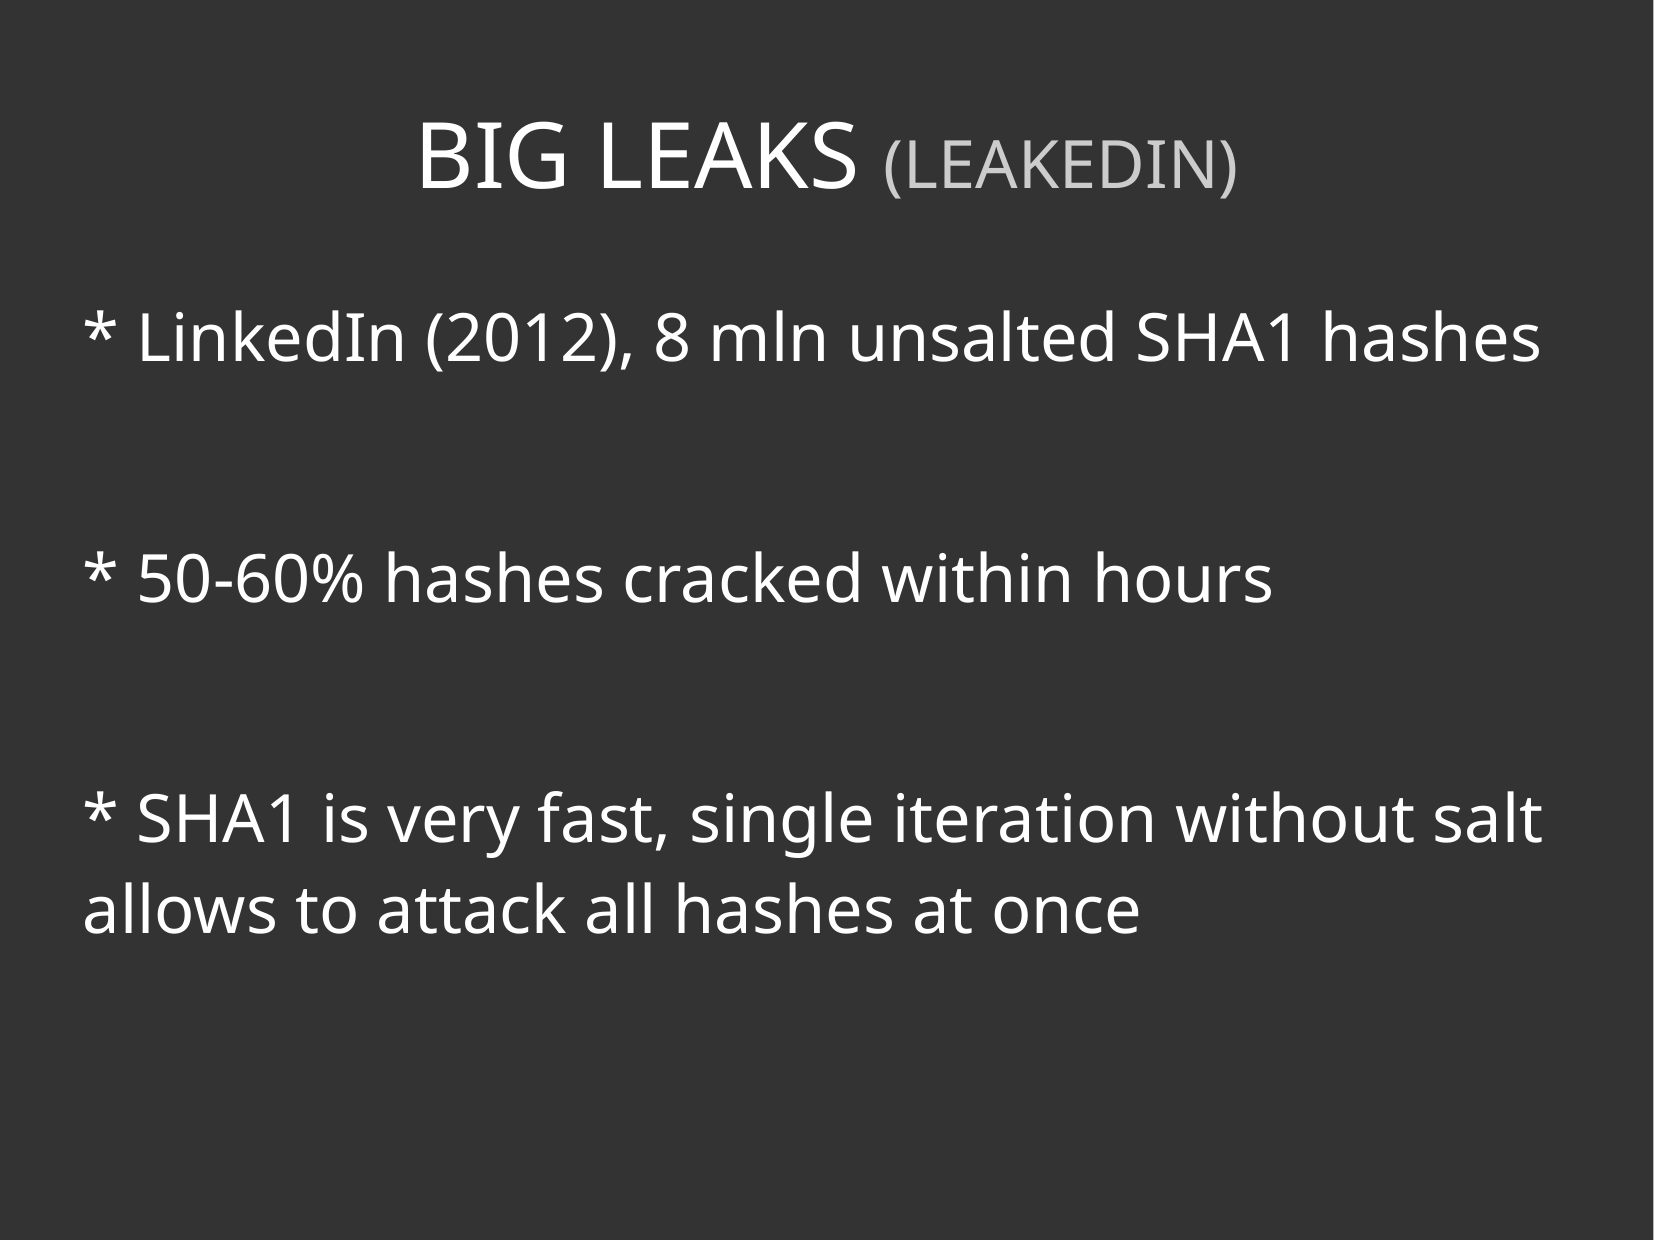

# BIG LEAKS (LEAKEDIN)
* LinkedIn (2012), 8 mln unsalted SHA1 hashes
* 50-60% hashes cracked within hours
* SHA1 is very fast, single iteration without salt allows to attack all hashes at once